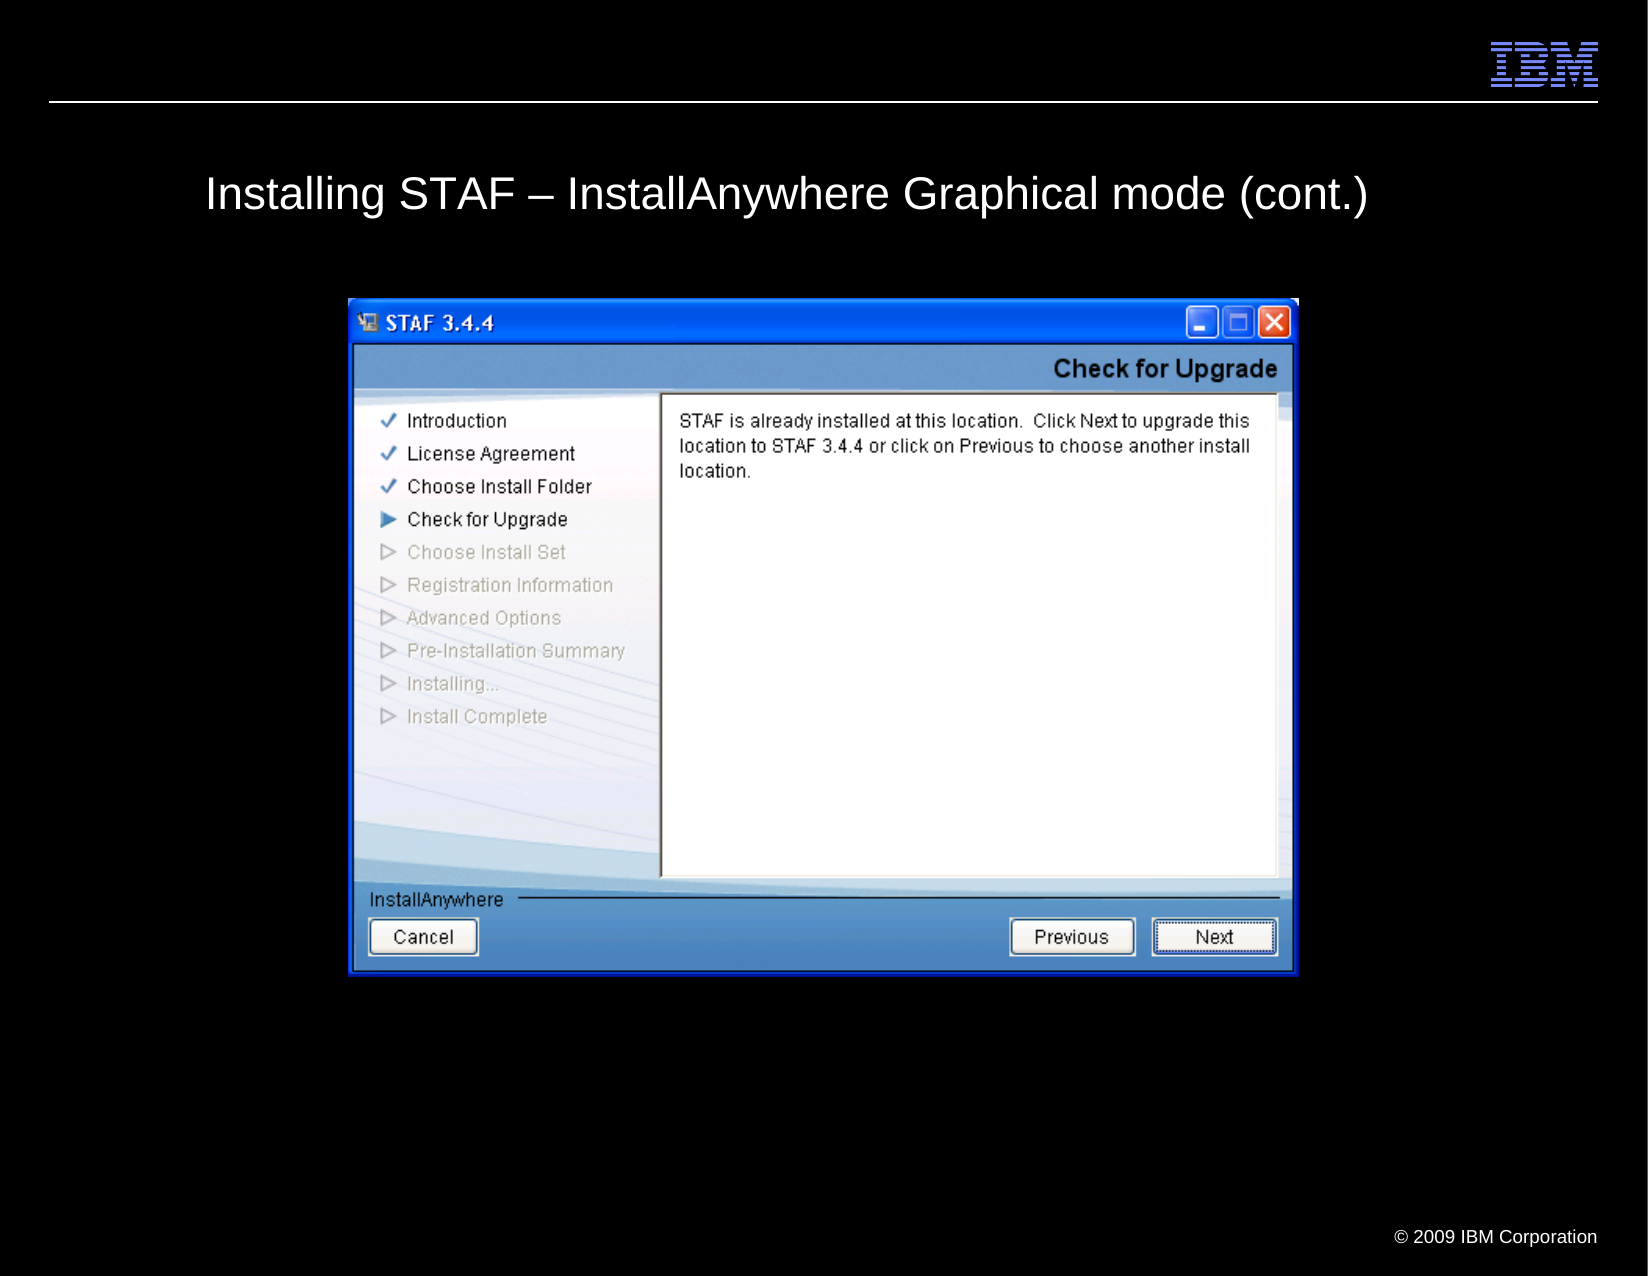

# Installing STAF – InstallAnywhere Graphical mode (cont.)